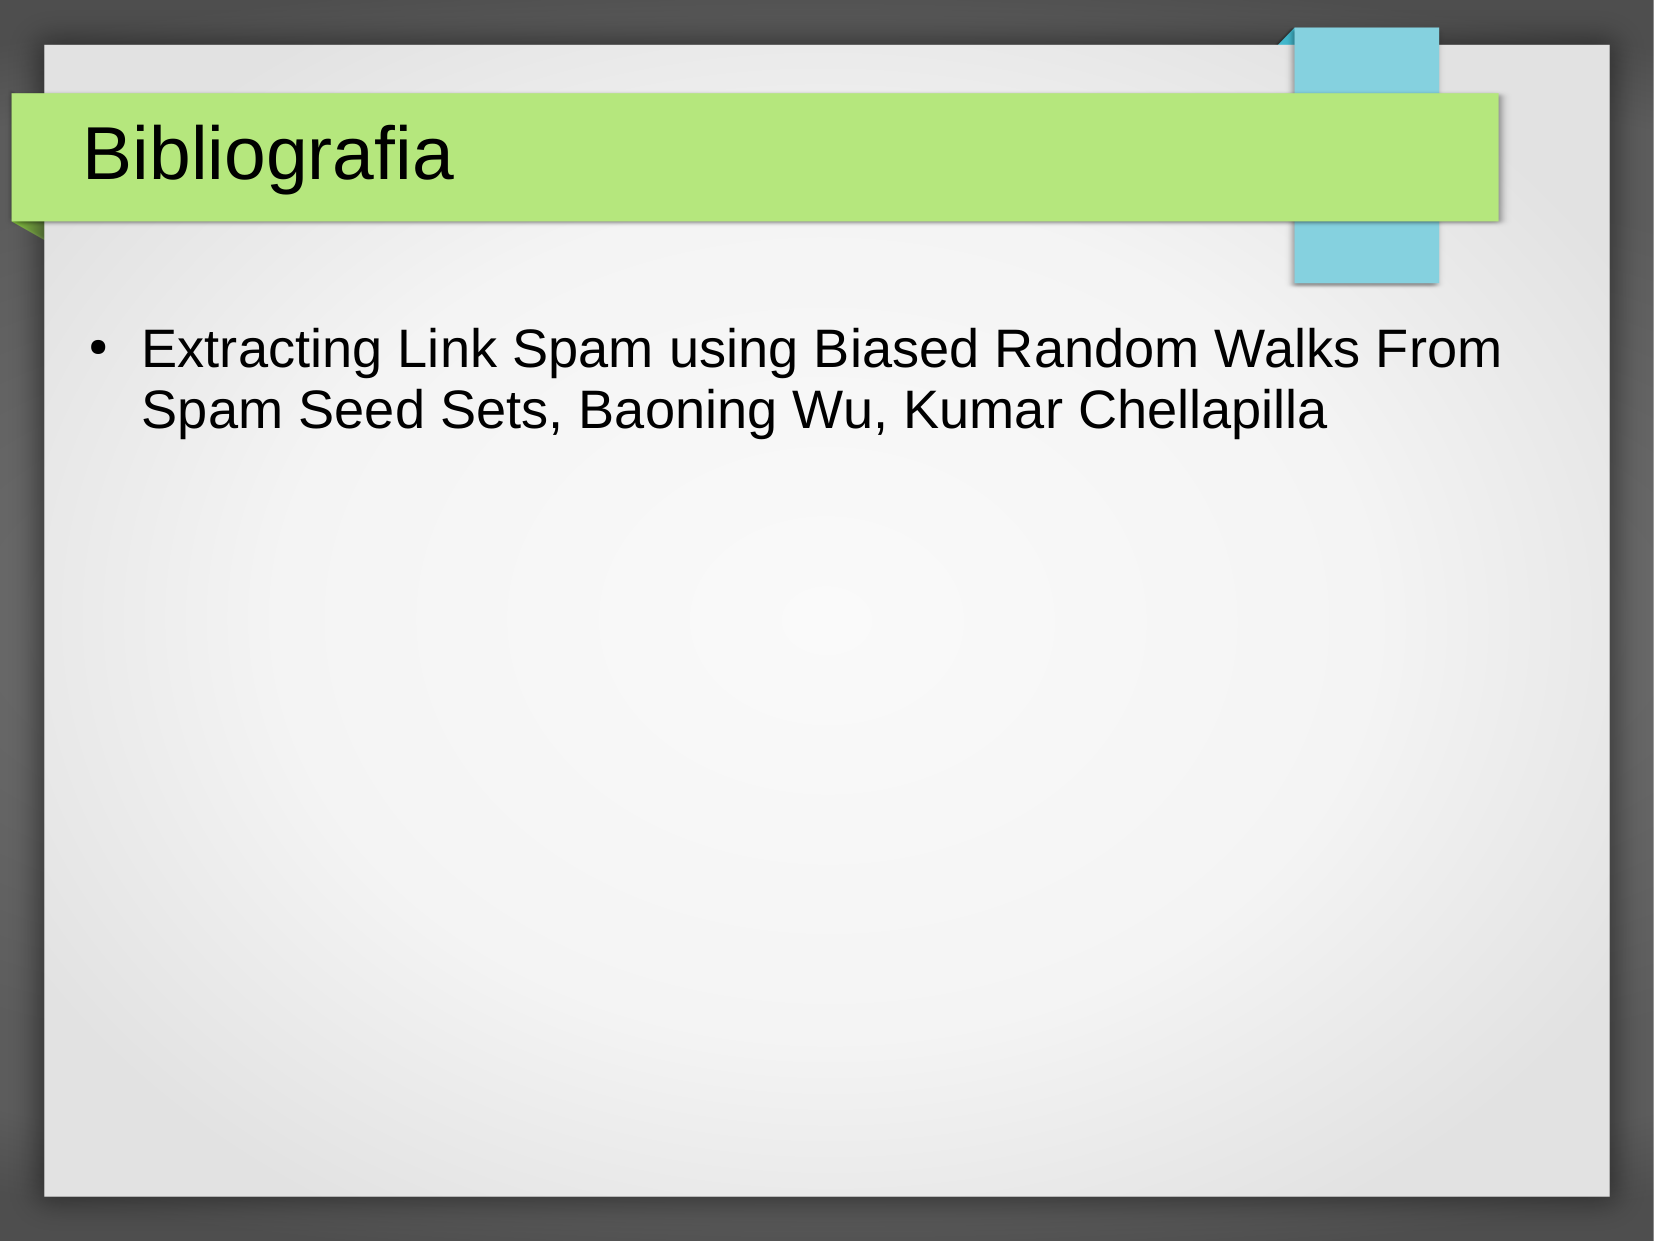

# Bibliografia
Extracting Link Spam using Biased Random Walks From Spam Seed Sets, Baoning Wu, Kumar Chellapilla